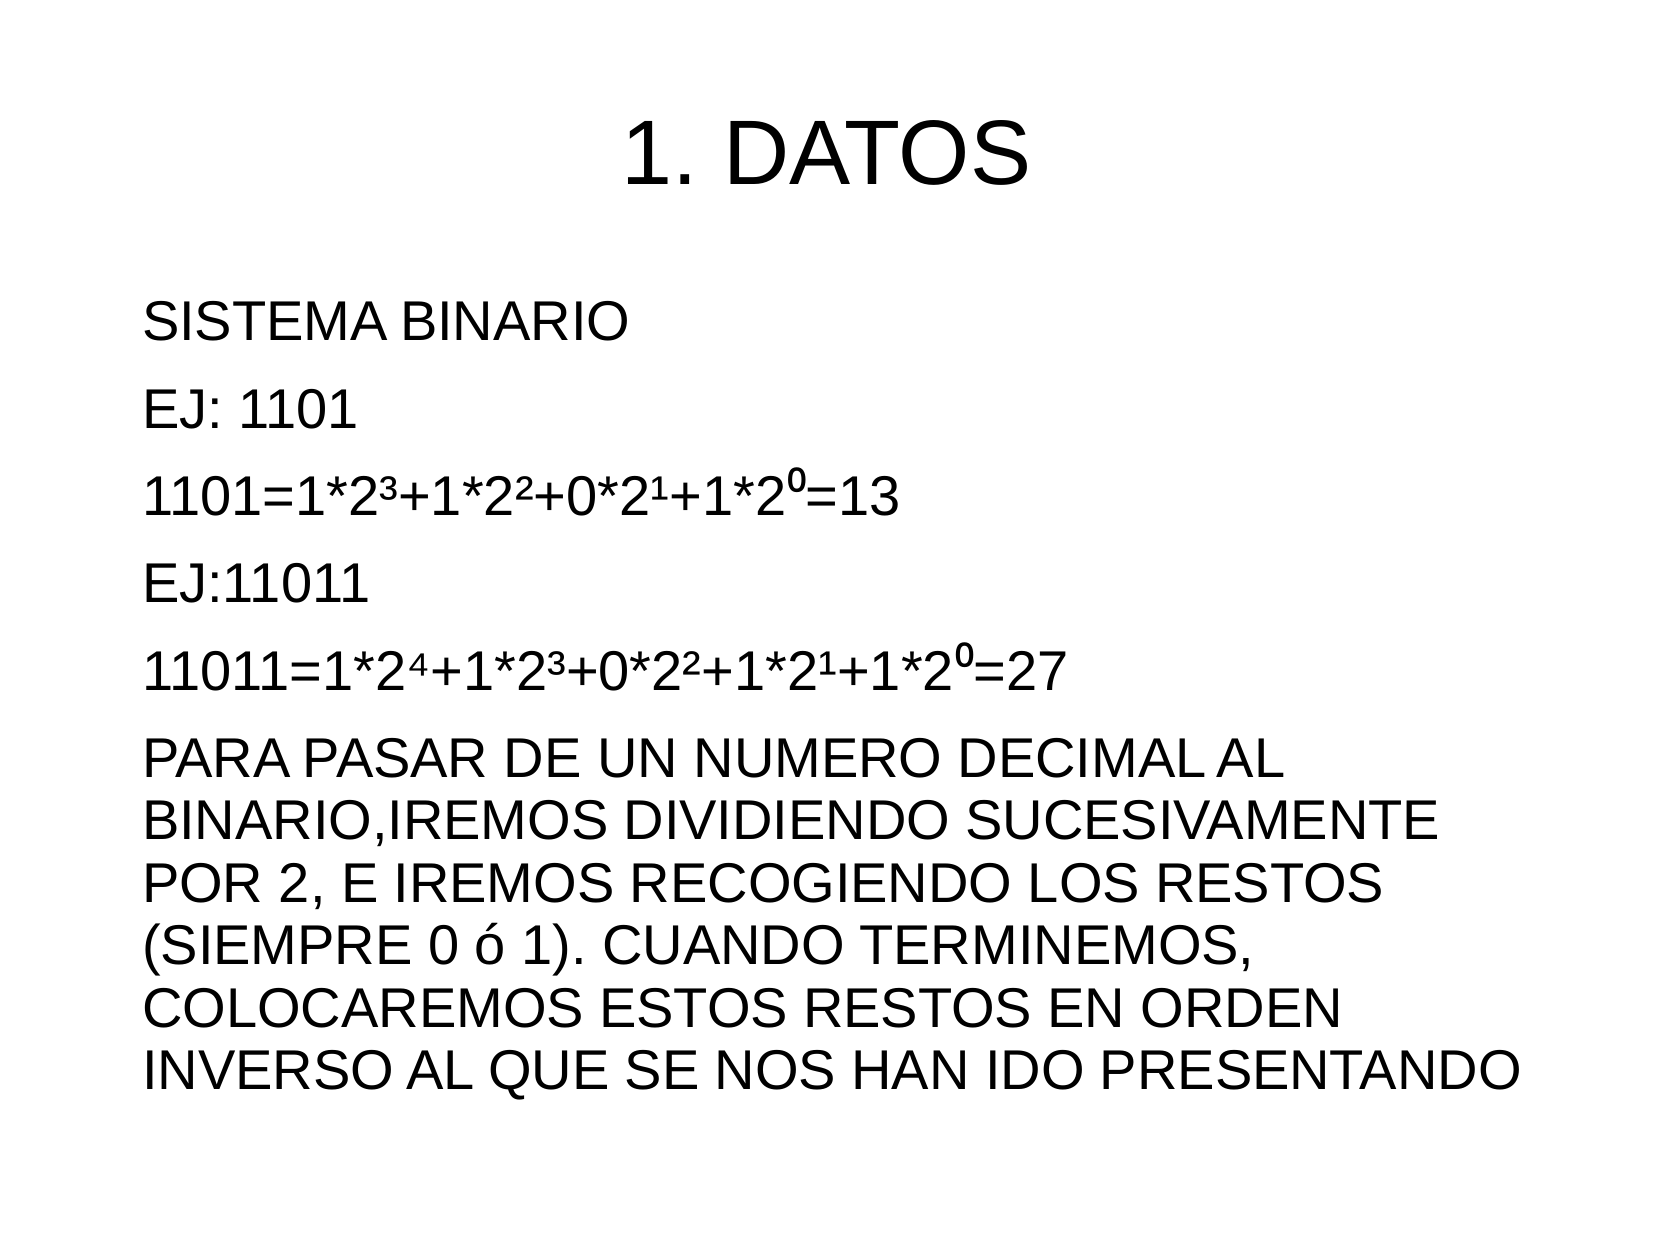

# 1. DATOS
SISTEMA BINARIO
EJ: 1101
1101=1*2³+1*2²+0*2¹+1*2⁰=13
EJ:11011
11011=1*2⁴+1*2³+0*2²+1*2¹+1*2⁰=27
PARA PASAR DE UN NUMERO DECIMAL AL BINARIO,IREMOS DIVIDIENDO SUCESIVAMENTE POR 2, E IREMOS RECOGIENDO LOS RESTOS (SIEMPRE 0 ó 1). CUANDO TERMINEMOS, COLOCAREMOS ESTOS RESTOS EN ORDEN INVERSO AL QUE SE NOS HAN IDO PRESENTANDO